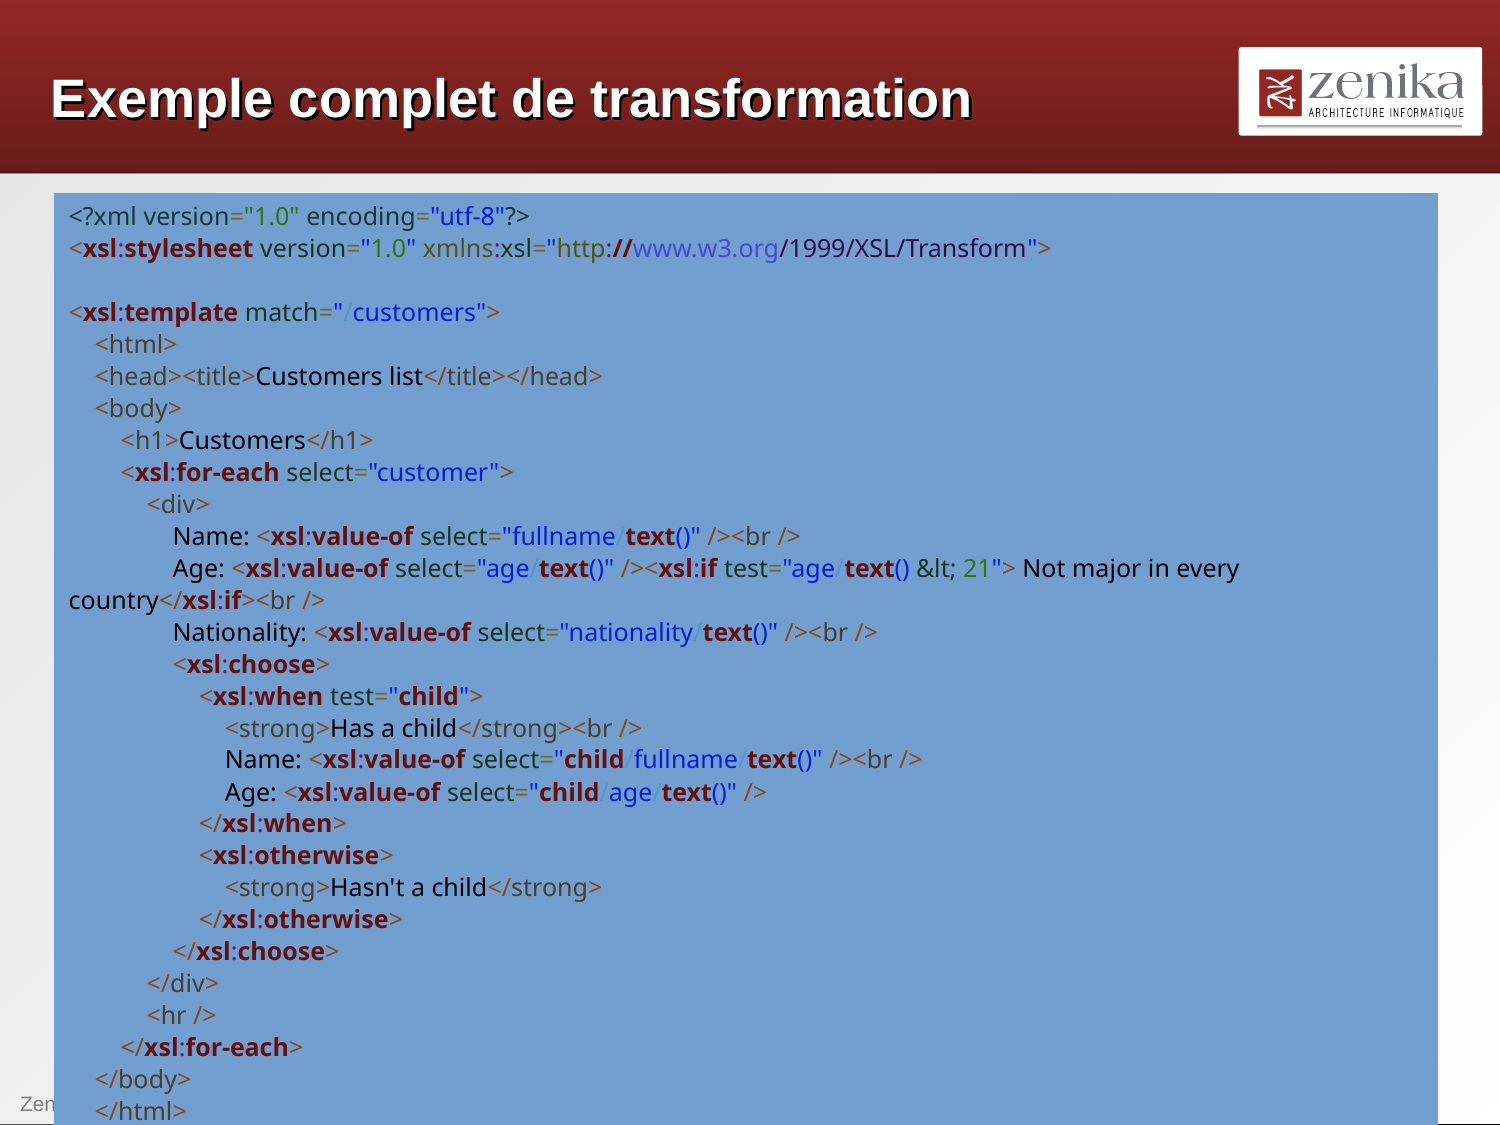

# Exemple complet de transformation
| <?xml version="1.0" encoding="utf-8"?> <xsl:stylesheet version="1.0" xmlns:xsl="http://www.w3.org/1999/XSL/Transform"> <xsl:template match="/customers"> <html> <head><title>Customers list</title></head> <body> <h1>Customers</h1> <xsl:for-each select="customer"> <div> Name: <xsl:value-of select="fullname/text()" /><br /> Age: <xsl:value-of select="age/text()" /><xsl:if test="age/text() &lt; 21"> Not major in every country</xsl:if><br /> Nationality: <xsl:value-of select="nationality/text()" /><br /> <xsl:choose> <xsl:when test="child"> <strong>Has a child</strong><br /> Name: <xsl:value-of select="child/fullname/text()" /><br /> Age: <xsl:value-of select="child/age/text()" /> </xsl:when> <xsl:otherwise> <strong>Hasn't a child</strong> </xsl:otherwise> </xsl:choose> </div> <hr /> </xsl:for-each> </body> </html> </xsl:template> </xsl:stylesheet> |
| --- |